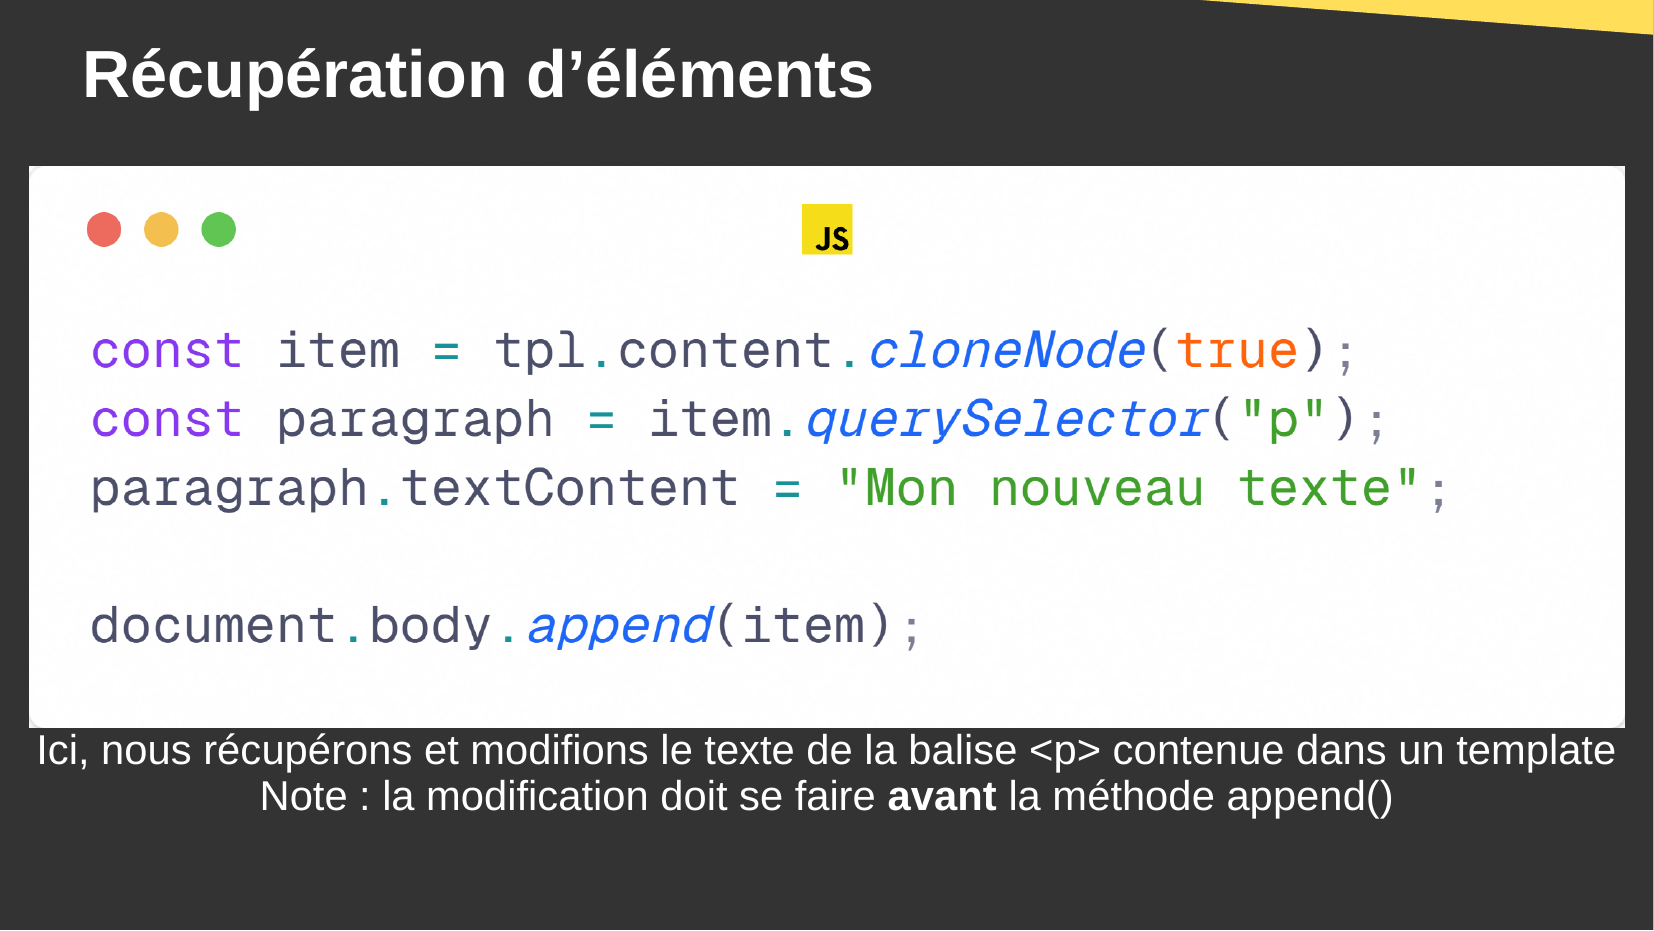

# Récupération d’éléments
Ici, nous récupérons et modifions le texte de la balise <p> contenue dans un template
Note : la modification doit se faire avant la méthode append()